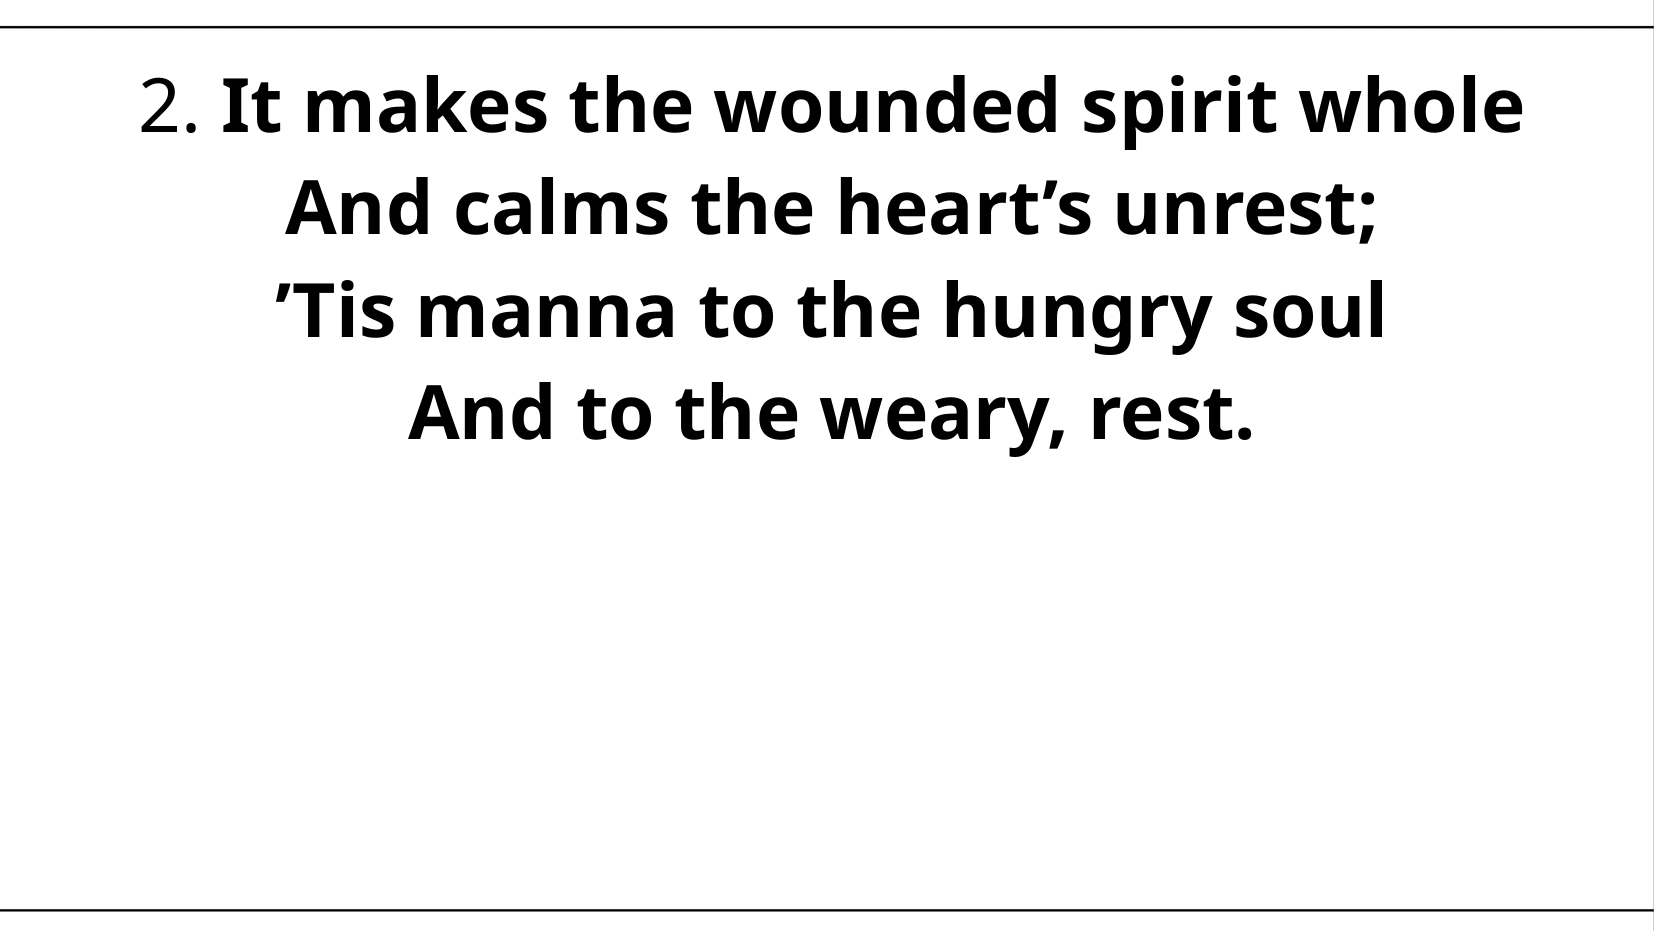

2. It makes the wounded spirit whole
And calms the heart’s unrest;
’Tis manna to the hungry soul
And to the weary, rest.